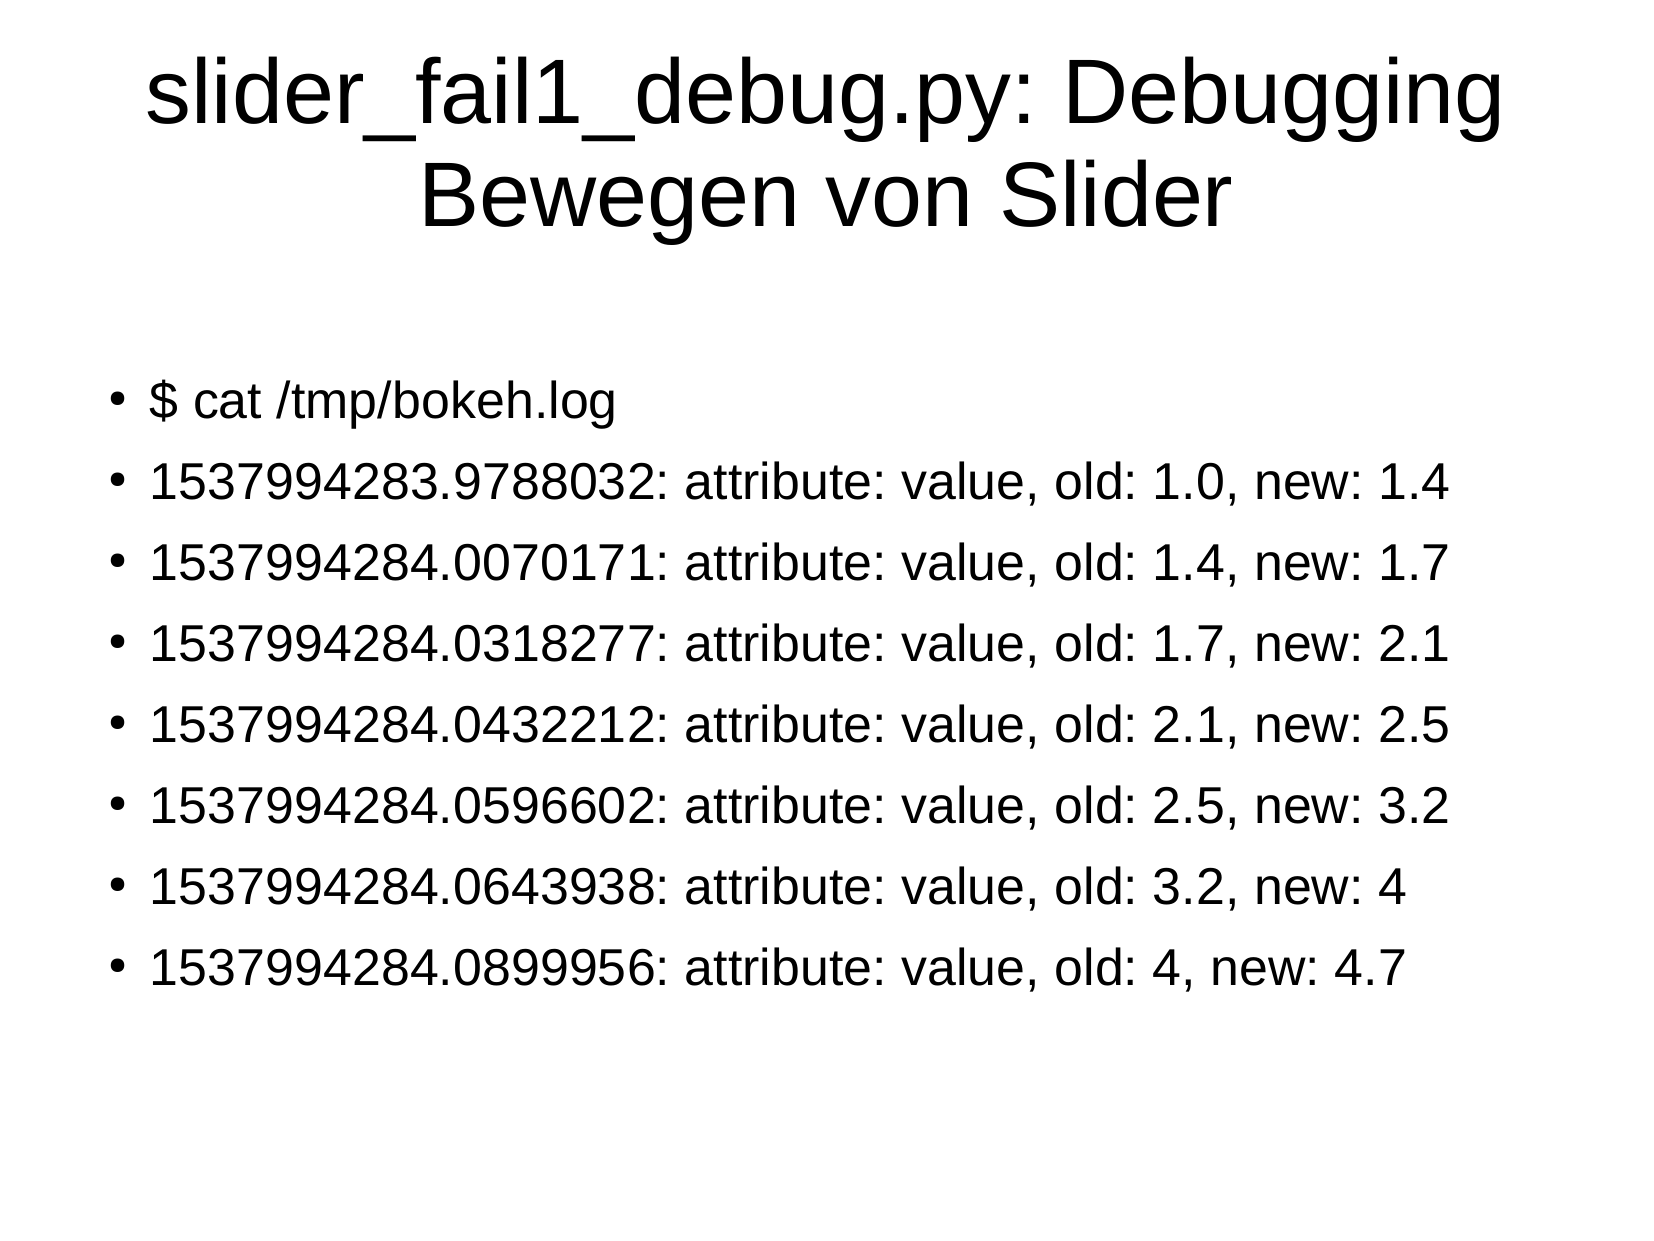

# slider_fail1_debug.py: Debugging Bewegen von Slider
$ cat /tmp/bokeh.log
1537994283.9788032: attribute: value, old: 1.0, new: 1.4
1537994284.0070171: attribute: value, old: 1.4, new: 1.7
1537994284.0318277: attribute: value, old: 1.7, new: 2.1
1537994284.0432212: attribute: value, old: 2.1, new: 2.5
1537994284.0596602: attribute: value, old: 2.5, new: 3.2
1537994284.0643938: attribute: value, old: 3.2, new: 4
1537994284.0899956: attribute: value, old: 4, new: 4.7